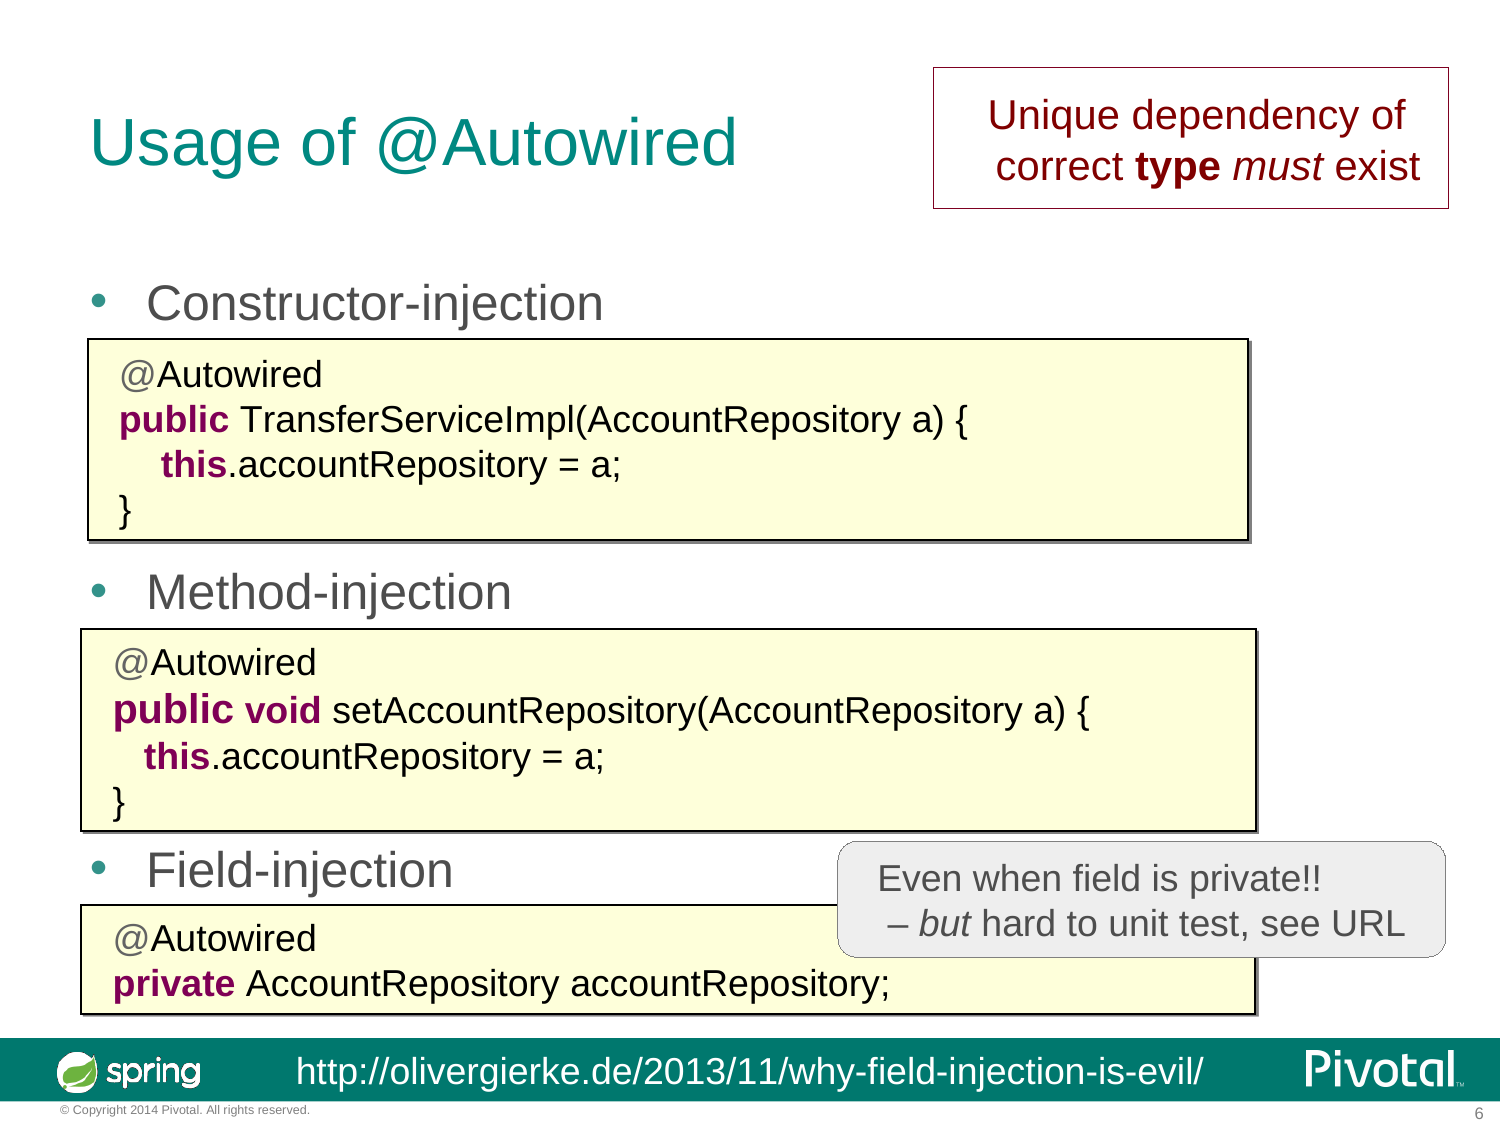

# Usage of @Autowired
 Unique dependency of
 correct type must exist
Constructor-injection
Method-injection
Field-injection
 @Autowired
 public TransferServiceImpl(AccountRepository a) {
 this.accountRepository = a;
 }
 @Autowired
 public void setAccountRepository(AccountRepository a) {
 this.accountRepository = a;
 }
Even when field is private!!
 – but hard to unit test, see URL
 @Autowired
 private AccountRepository accountRepository;
http://olivergierke.de/2013/11/why-field-injection-is-evil/